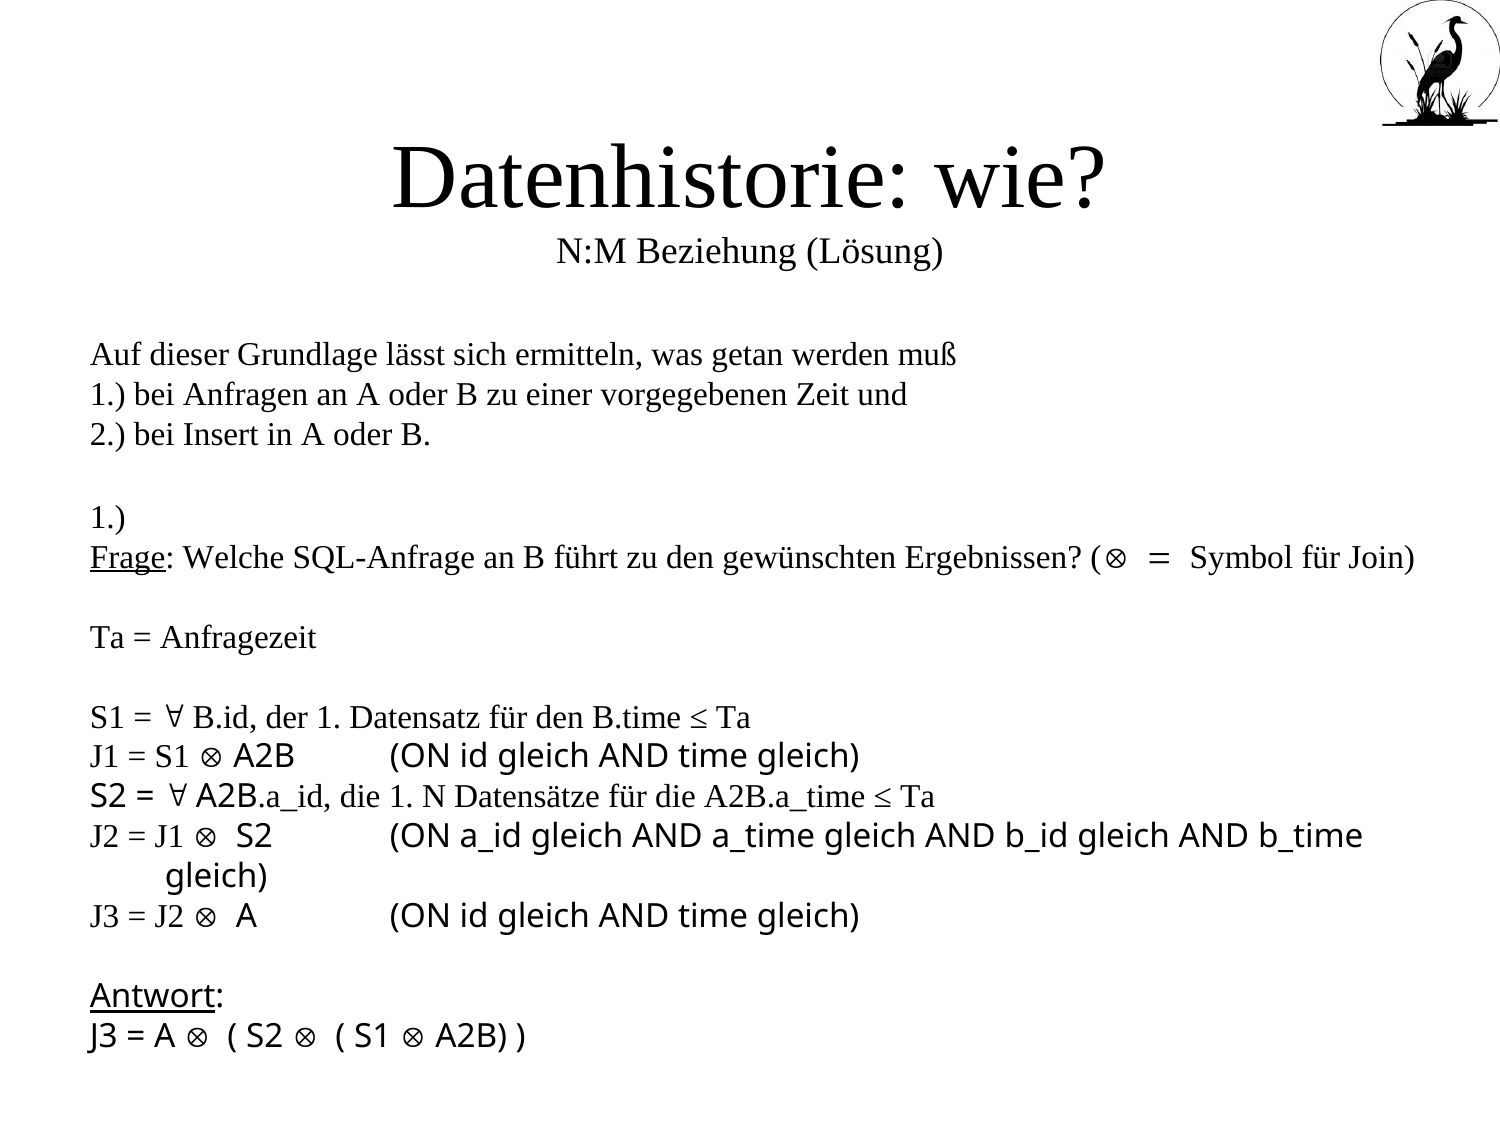

# Datenhistorie: wie? N:M Beziehung (Lösung)
Auf dieser Grundlage lässt sich ermitteln, was getan werden muß
1.) bei Anfragen an A oder B zu einer vorgegebenen Zeit und
2.) bei Insert in A oder B.
1.)
Frage: Welche SQL-Anfrage an B führt zu den gewünschten Ergebnissen? (Symbol für Join)
Ta = Anfragezeit
S1 =  B.id, der 1. Datensatz für den B.time ≤ Ta
J1 = S1  A2B 	(ON id gleich AND time gleich)
S2 =  A2B.a_id, die 1. N Datensätze für die A2B.a_time ≤ Ta
J2 = J1 S2 	(ON a_id gleich AND a_time gleich AND b_id gleich AND b_time gleich)
J3 = J2 A	(ON id gleich AND time gleich)
Antwort:
J3 = A ( S2 ( S1  A2B) )